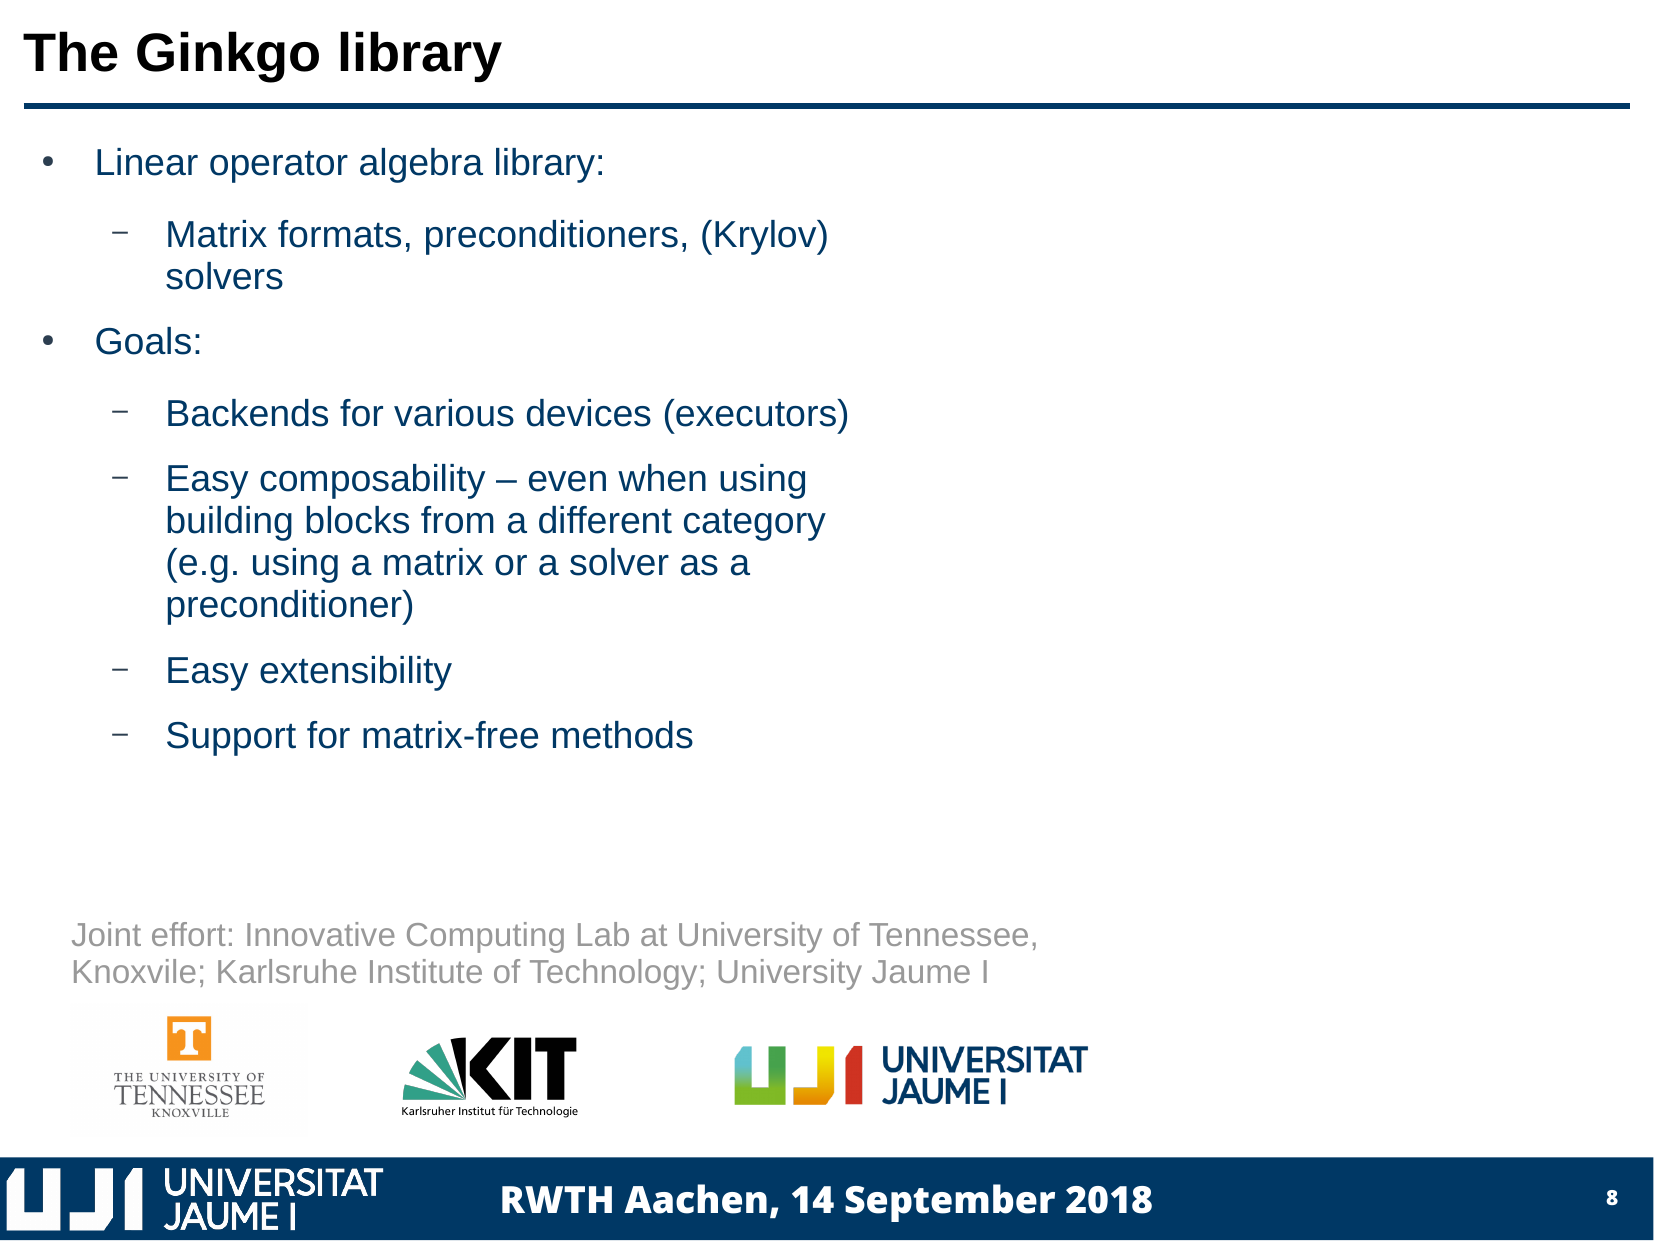

# The Ginkgo library
Linear operator algebra library:
Matrix formats, preconditioners, (Krylov) solvers
Goals:
Backends for various devices (executors)
Easy composability – even when using building blocks from a different category (e.g. using a matrix or a solver as a preconditioner)
Easy extensibility
Support for matrix-free methods
Joint effort: Innovative Computing Lab at University of Tennessee, Knoxvile; Karlsruhe Institute of Technology; University Jaume I
RWTH Aachen, 14 September 2018
8